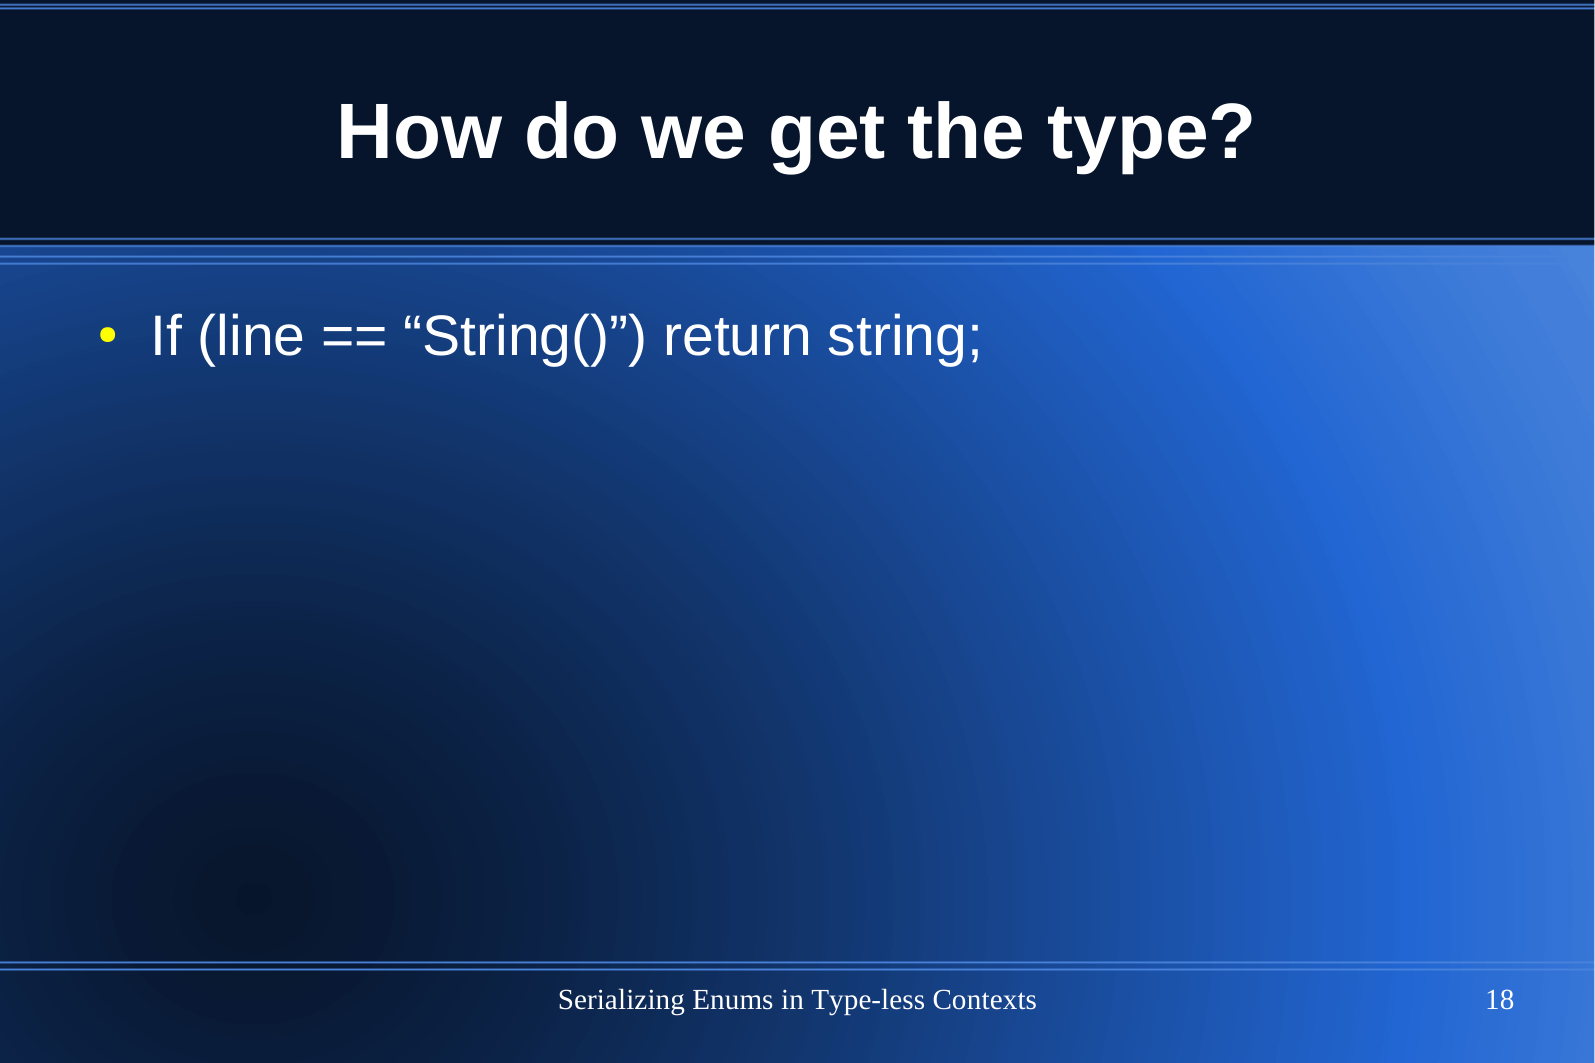

# How do we get the type?
If (line == “String()”) return string;
Serializing Enums in Type-less Contexts
18